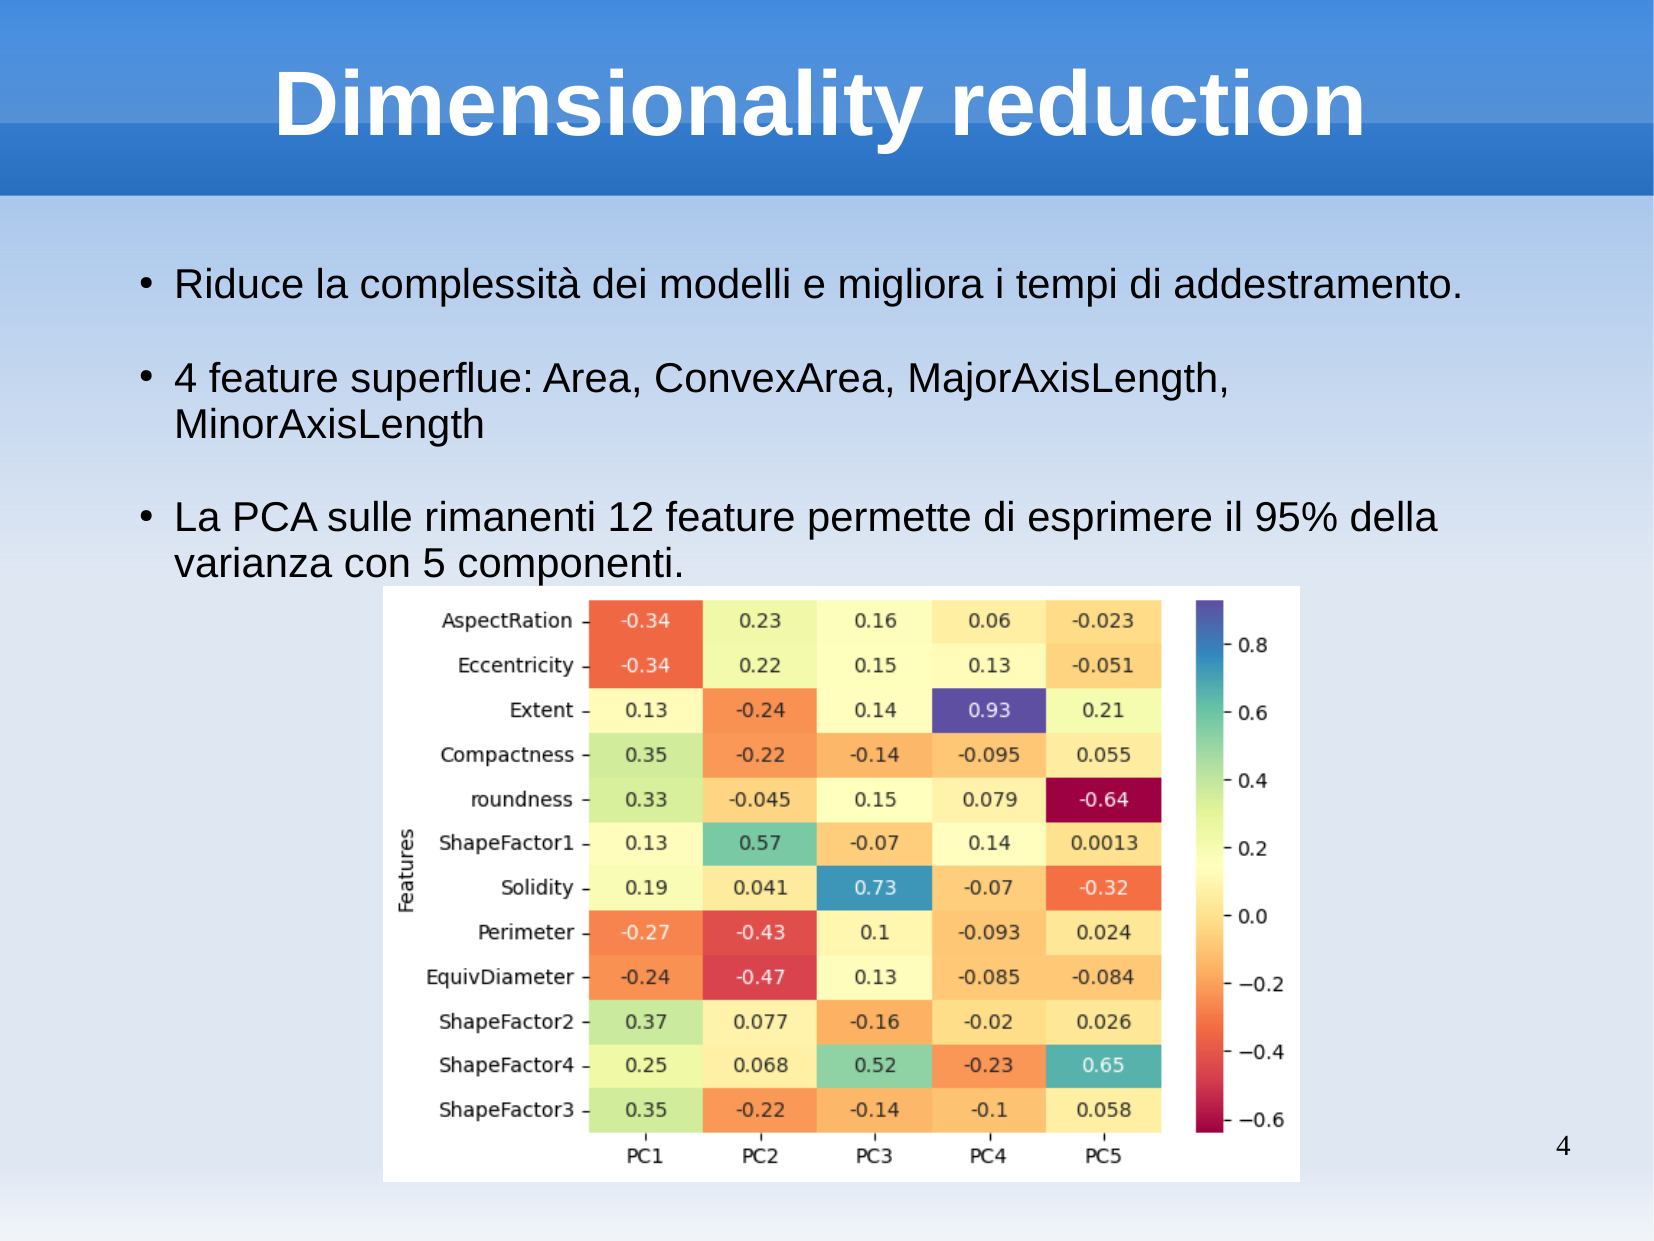

# Dimensionality reduction
Riduce la complessità dei modelli e migliora i tempi di addestramento.
4 feature superflue: Area, ConvexArea, MajorAxisLength, MinorAxisLength
La PCA sulle rimanenti 12 feature permette di esprimere il 95% della varianza con 5 componenti.
4